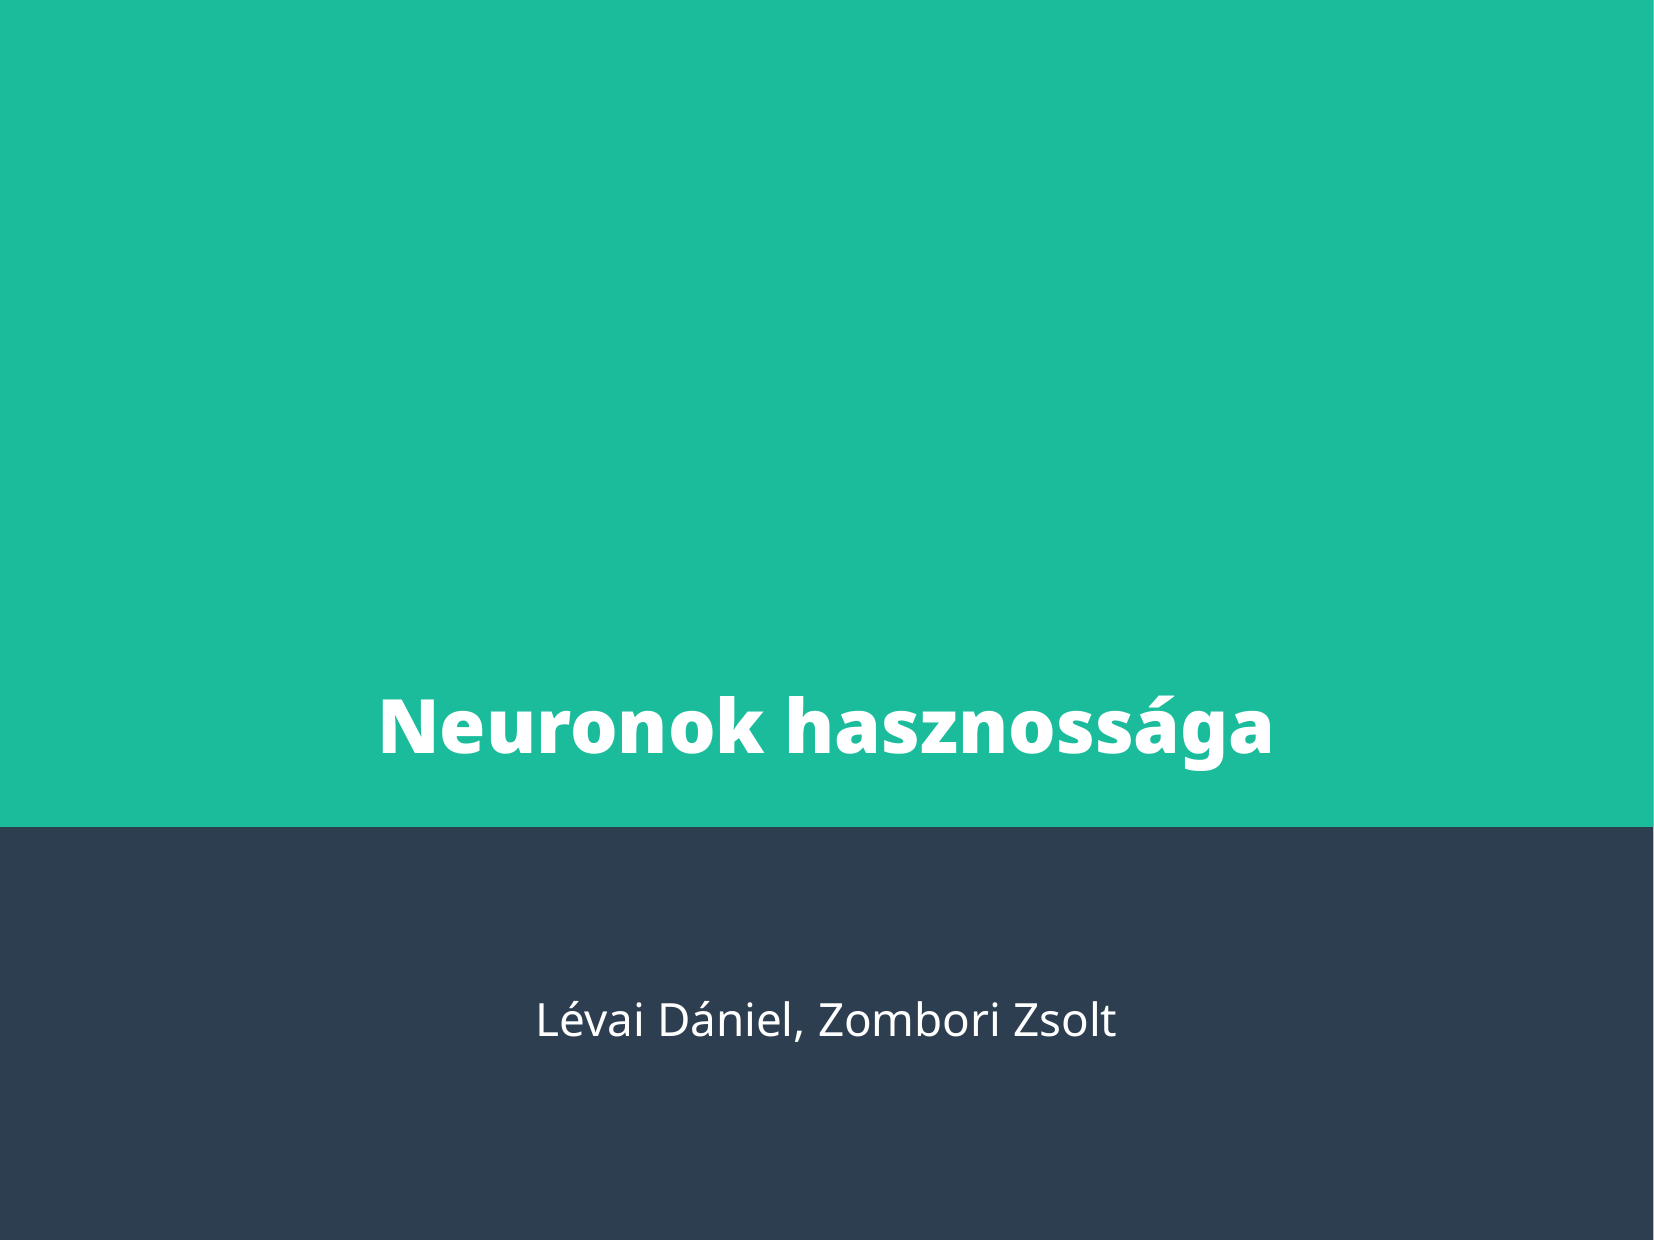

# Neuronok hasznossága
Lévai Dániel, Zombori Zsolt